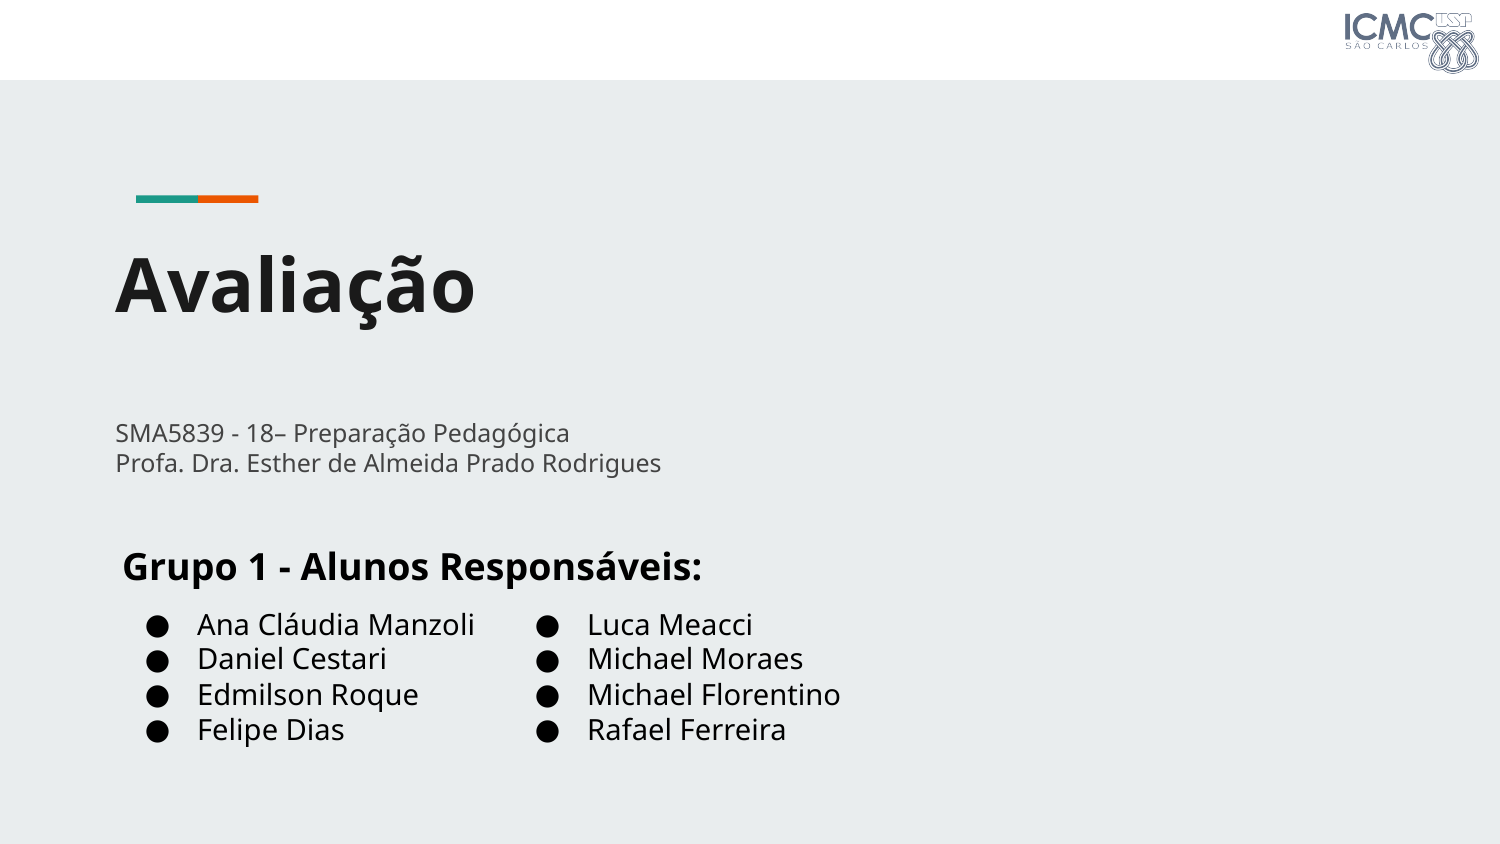

# Avaliação SMA5839 - 18– Preparação Pedagógica Profa. Dra. Esther de Almeida Prado Rodrigues
Grupo 1 - Alunos Responsáveis:
Ana Cláudia Manzoli
Daniel Cestari
Edmilson Roque
Felipe Dias
Luca Meacci
Michael Moraes
Michael Florentino
Rafael Ferreira